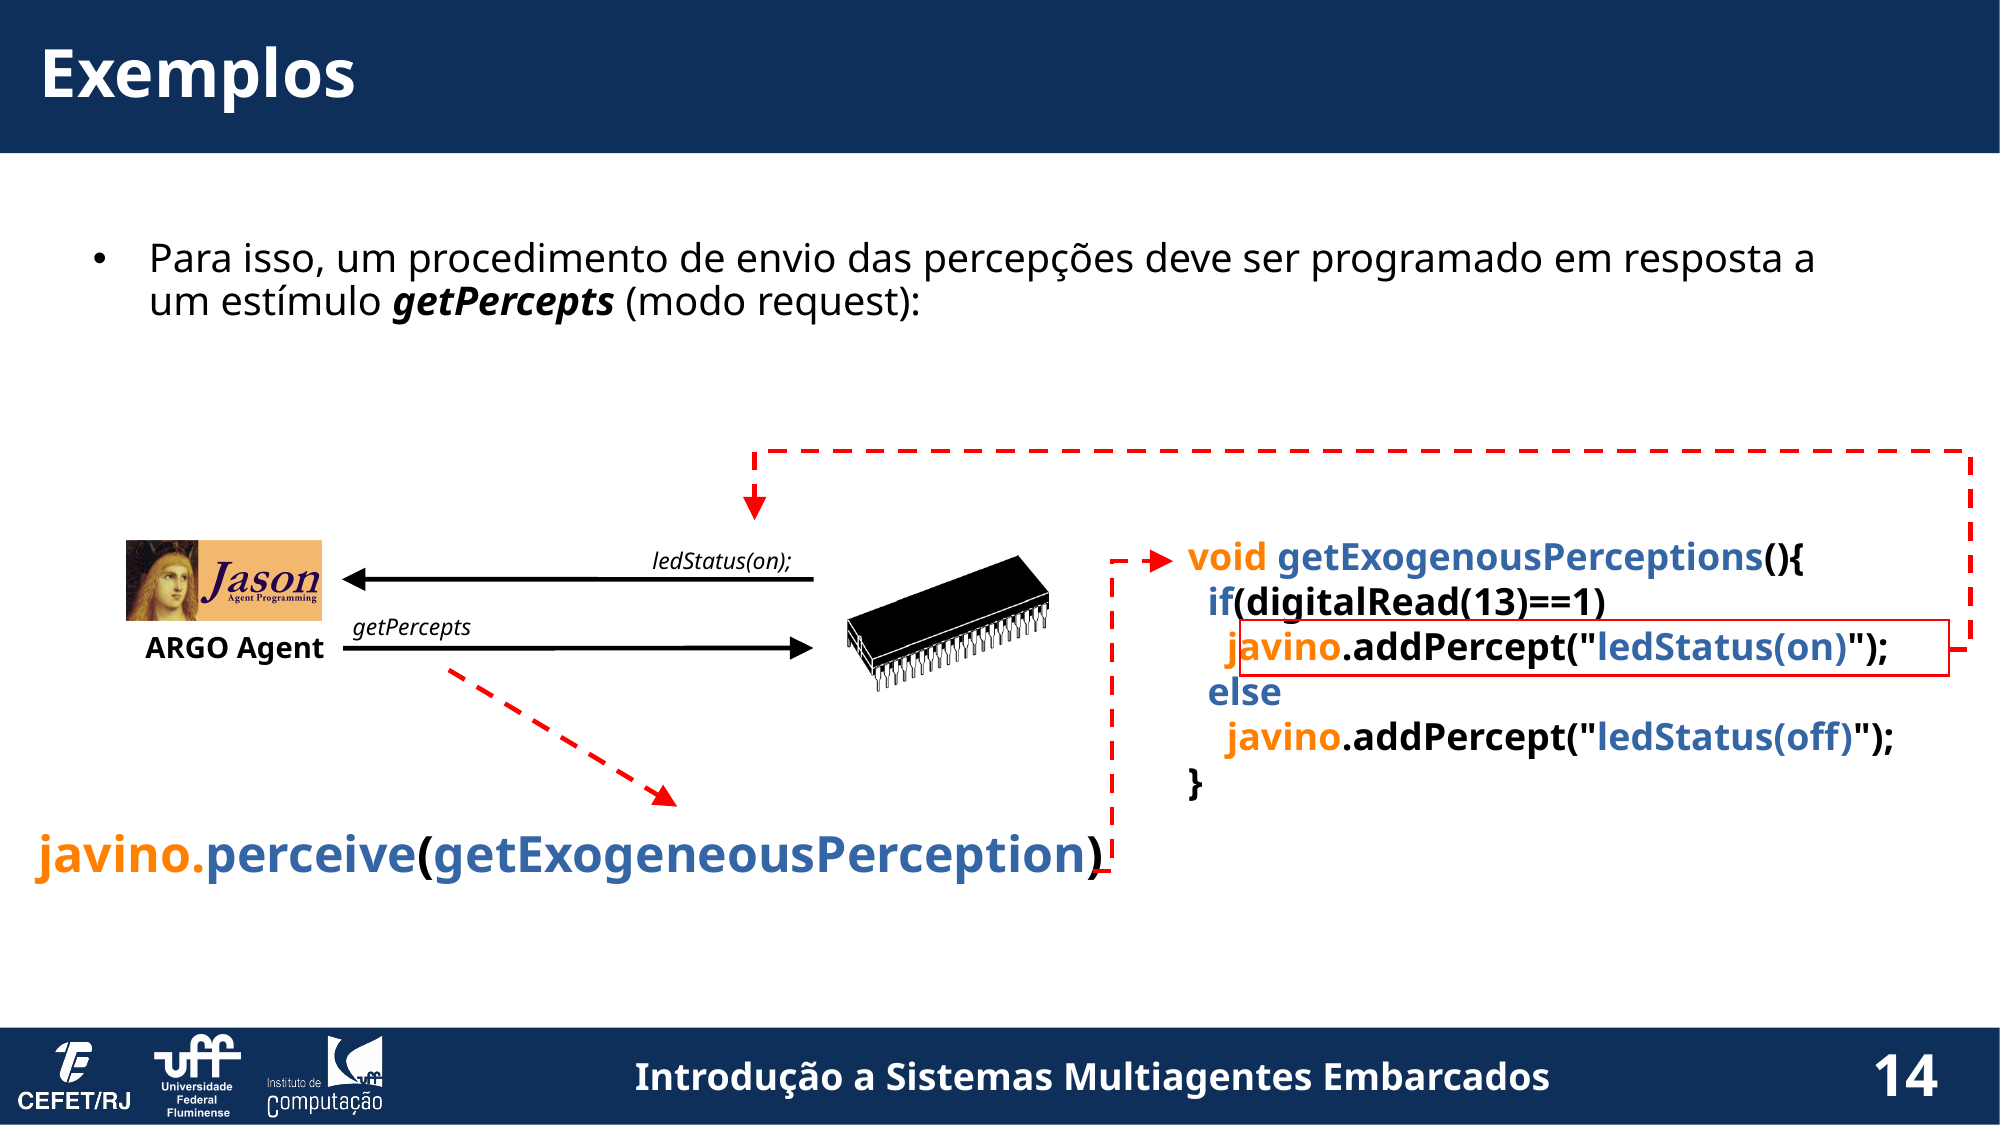

Exemplos
Para isso, um procedimento de envio das percepções deve ser programado em resposta a um estímulo getPercepts (modo request):
void getExogenousPerceptions(){
 if(digitalRead(13)==1)
 javino.addPercept("ledStatus(on)");
 else
 javino.addPercept("ledStatus(off)");
}
ledStatus(on);
getPercepts
ARGO Agent
javino.perceive(getExogeneousPerception)